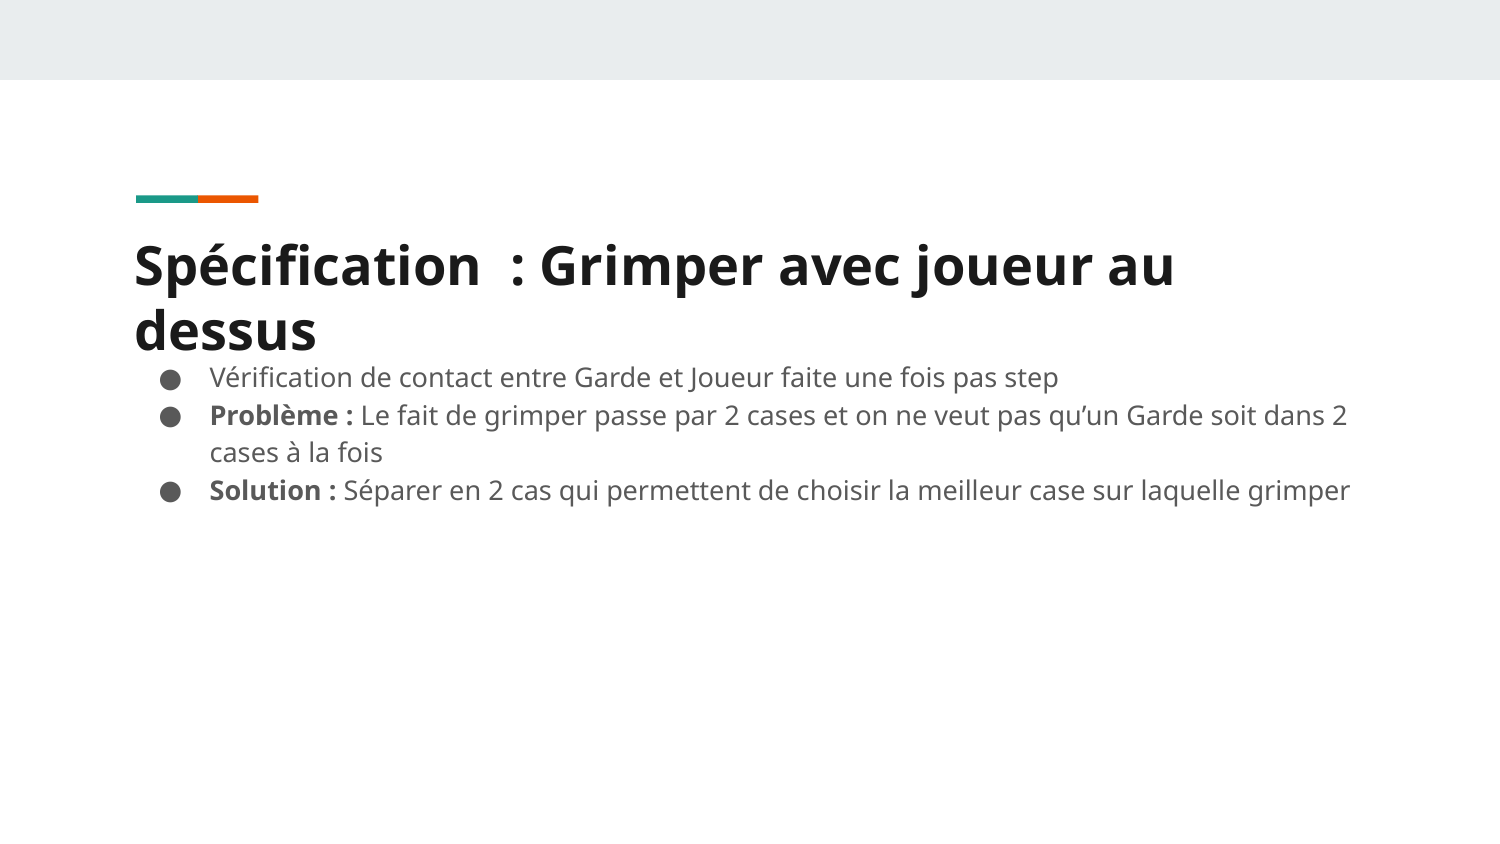

# Spécification : Grimper avec joueur au dessus
Vérification de contact entre Garde et Joueur faite une fois pas step
Problème : Le fait de grimper passe par 2 cases et on ne veut pas qu’un Garde soit dans 2 cases à la fois
Solution : Séparer en 2 cas qui permettent de choisir la meilleur case sur laquelle grimper